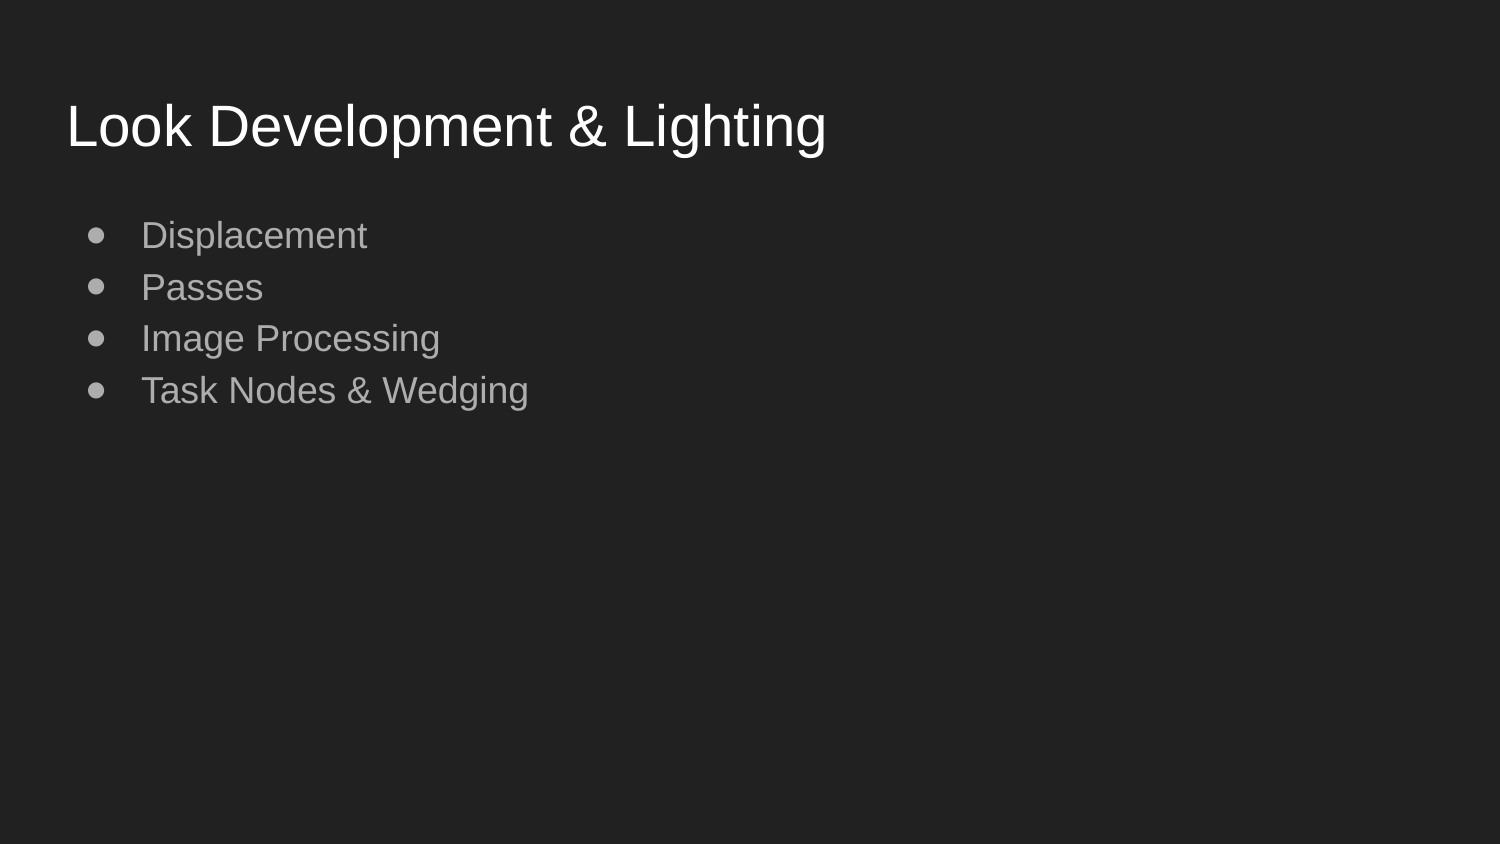

# Look Development & Lighting
Displacement
Passes
Image Processing
Task Nodes & Wedging